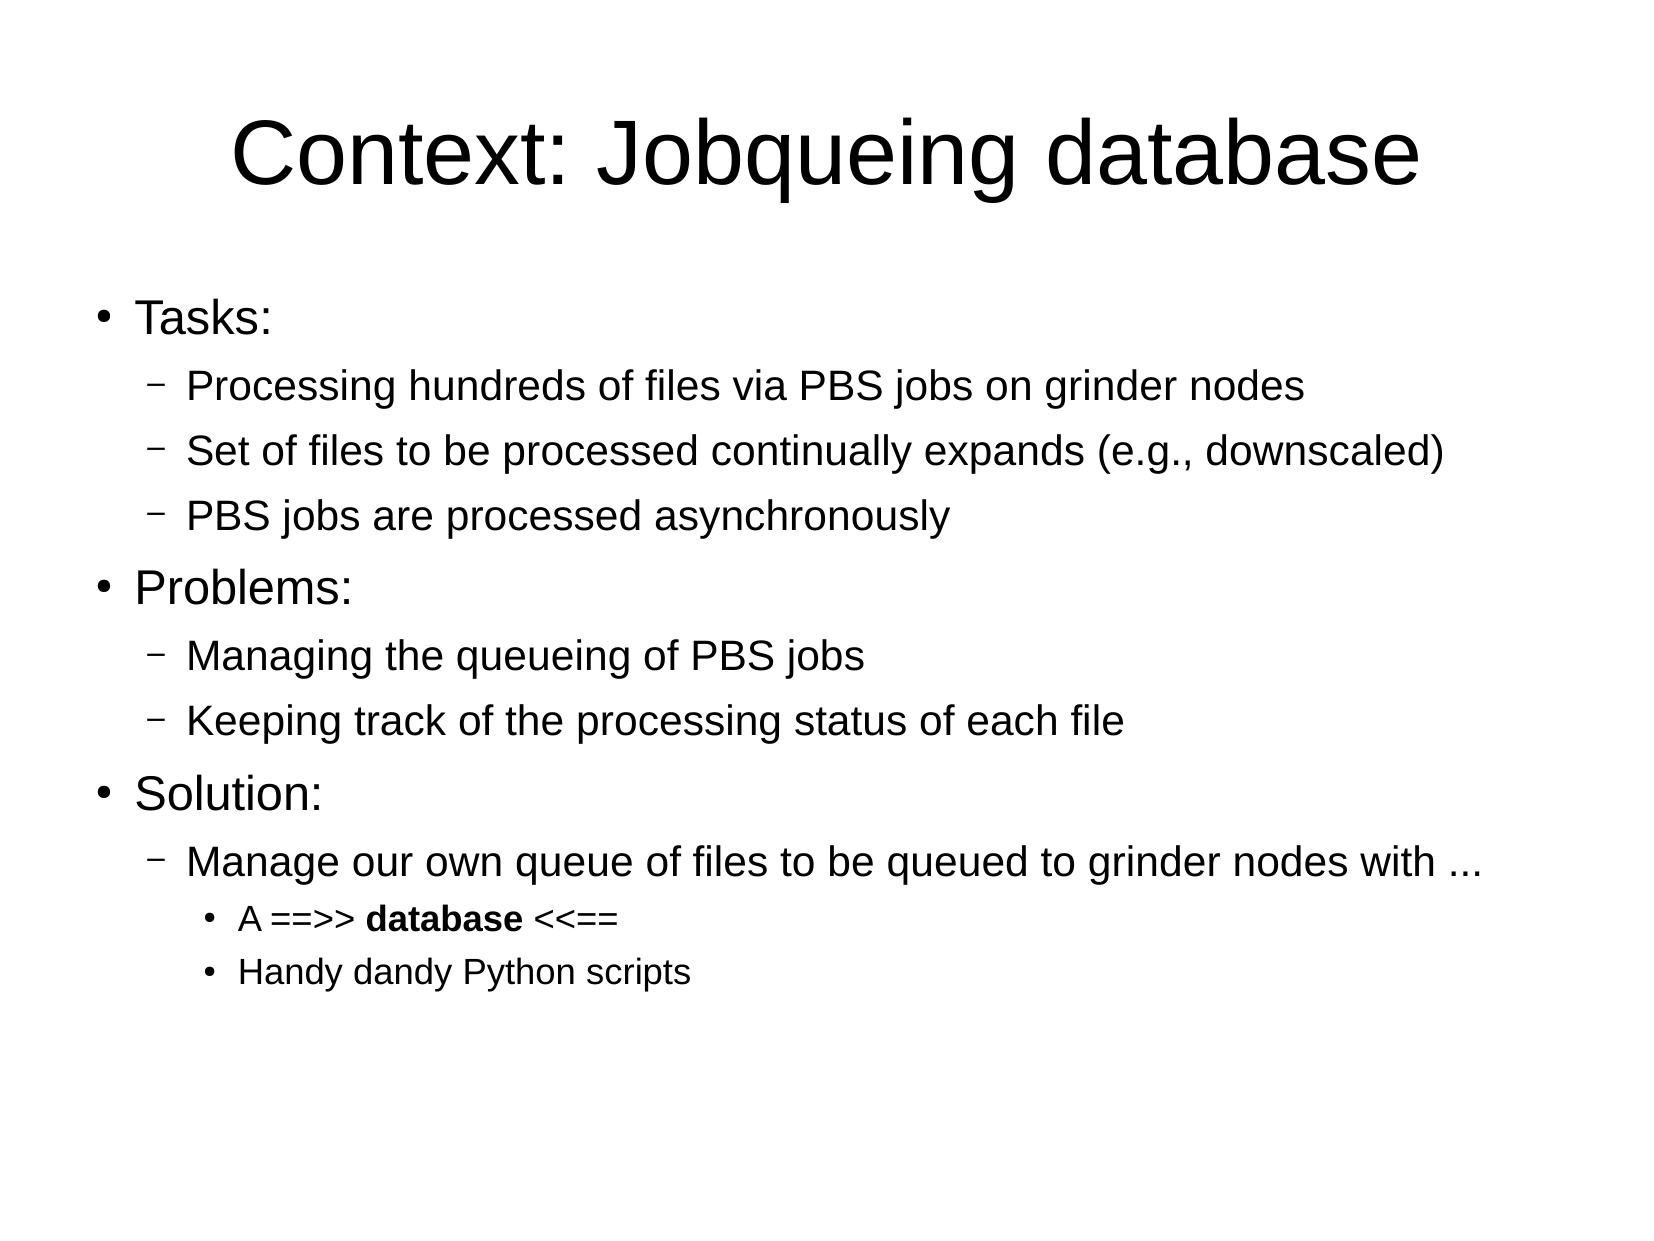

# Context: Jobqueing database
Tasks:
Processing hundreds of files via PBS jobs on grinder nodes
Set of files to be processed continually expands (e.g., downscaled)
PBS jobs are processed asynchronously
Problems:
Managing the queueing of PBS jobs
Keeping track of the processing status of each file
Solution:
Manage our own queue of files to be queued to grinder nodes with ...
A ==>> database <<==
Handy dandy Python scripts